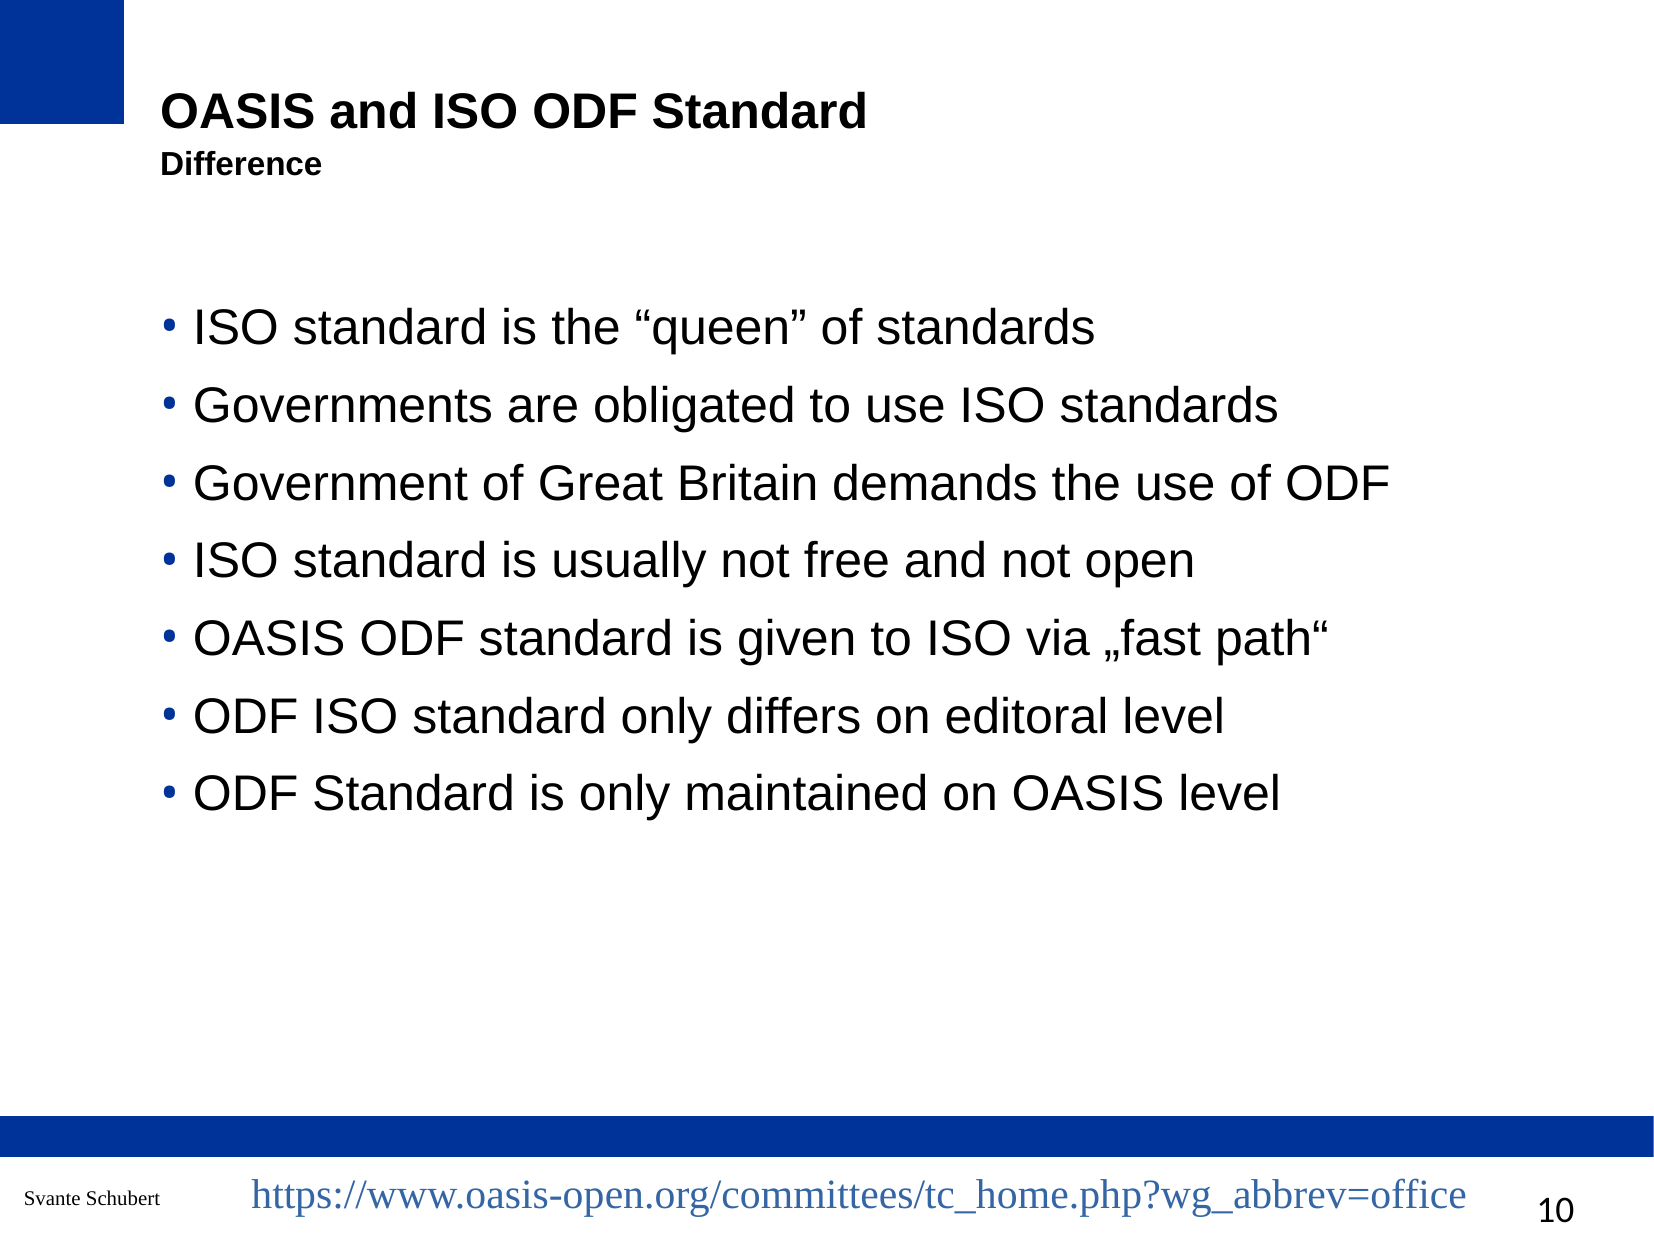

# OASIS and ISO ODF Standard Difference
 ISO standard is the “queen” of standards
 Governments are obligated to use ISO standards
 Government of Great Britain demands the use of ODF
 ISO standard is usually not free and not open
 OASIS ODF standard is given to ISO via „fast path“
 ODF ISO standard only differs on editoral level
 ODF Standard is only maintained on OASIS level
https://www.oasis-open.org/committees/tc_home.php?wg_abbrev=office
Svante Schubert